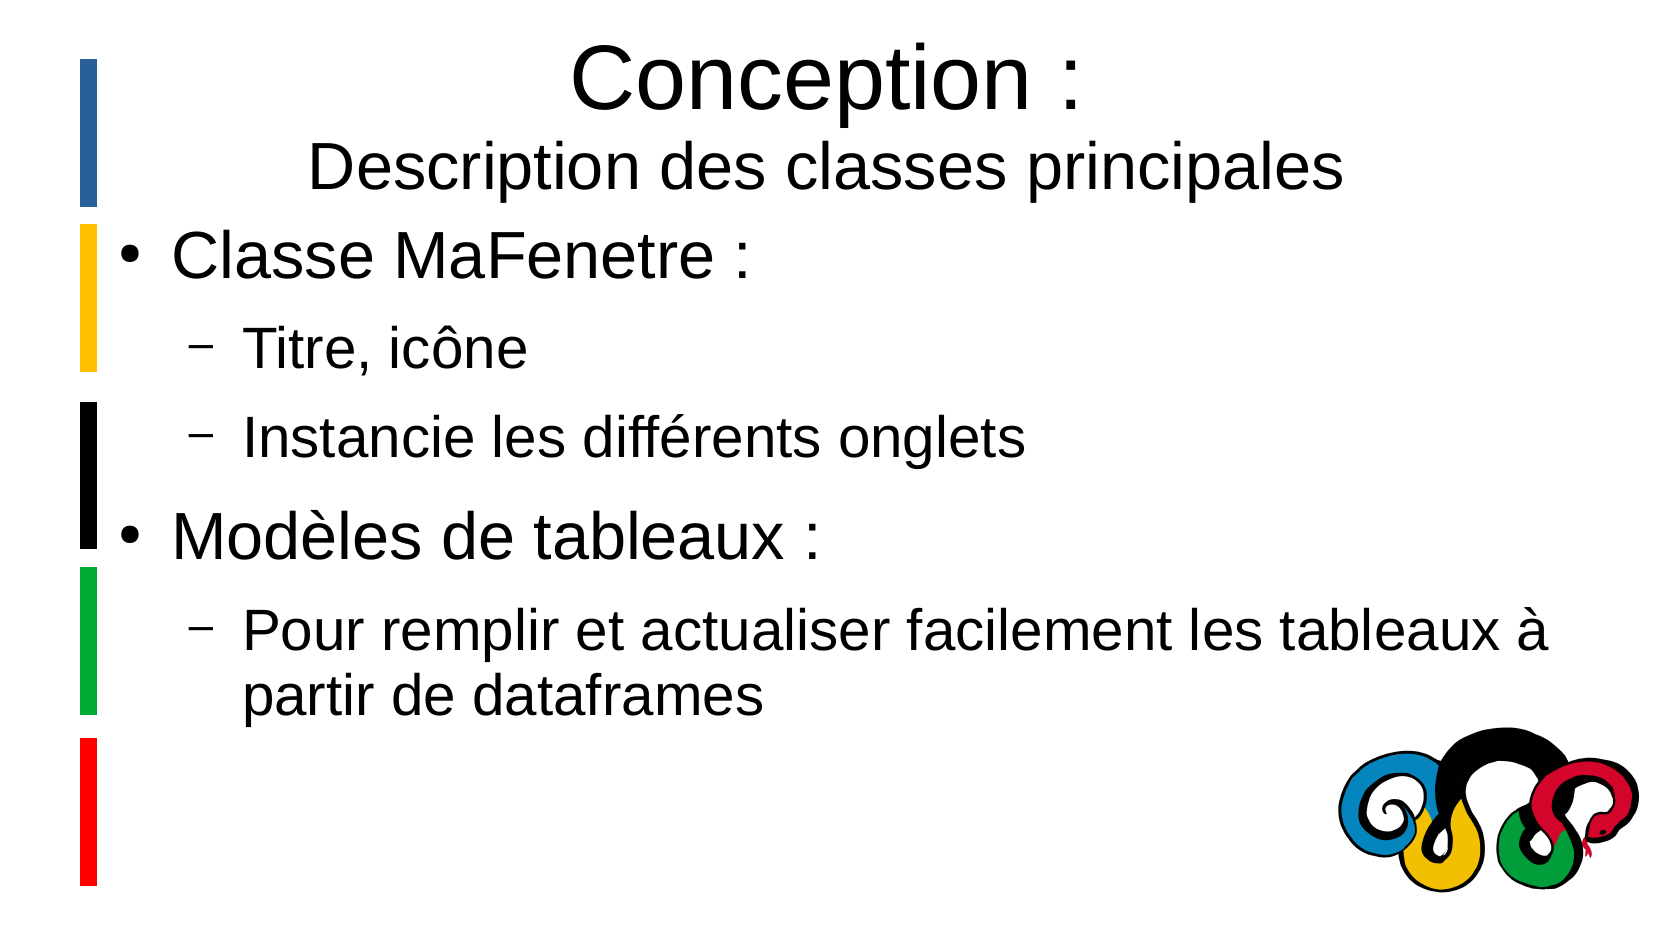

# Conception : Description des classes principales
Classe MaFenetre :
Titre, icône
Instancie les différents onglets
Modèles de tableaux :
Pour remplir et actualiser facilement les tableaux à partir de dataframes